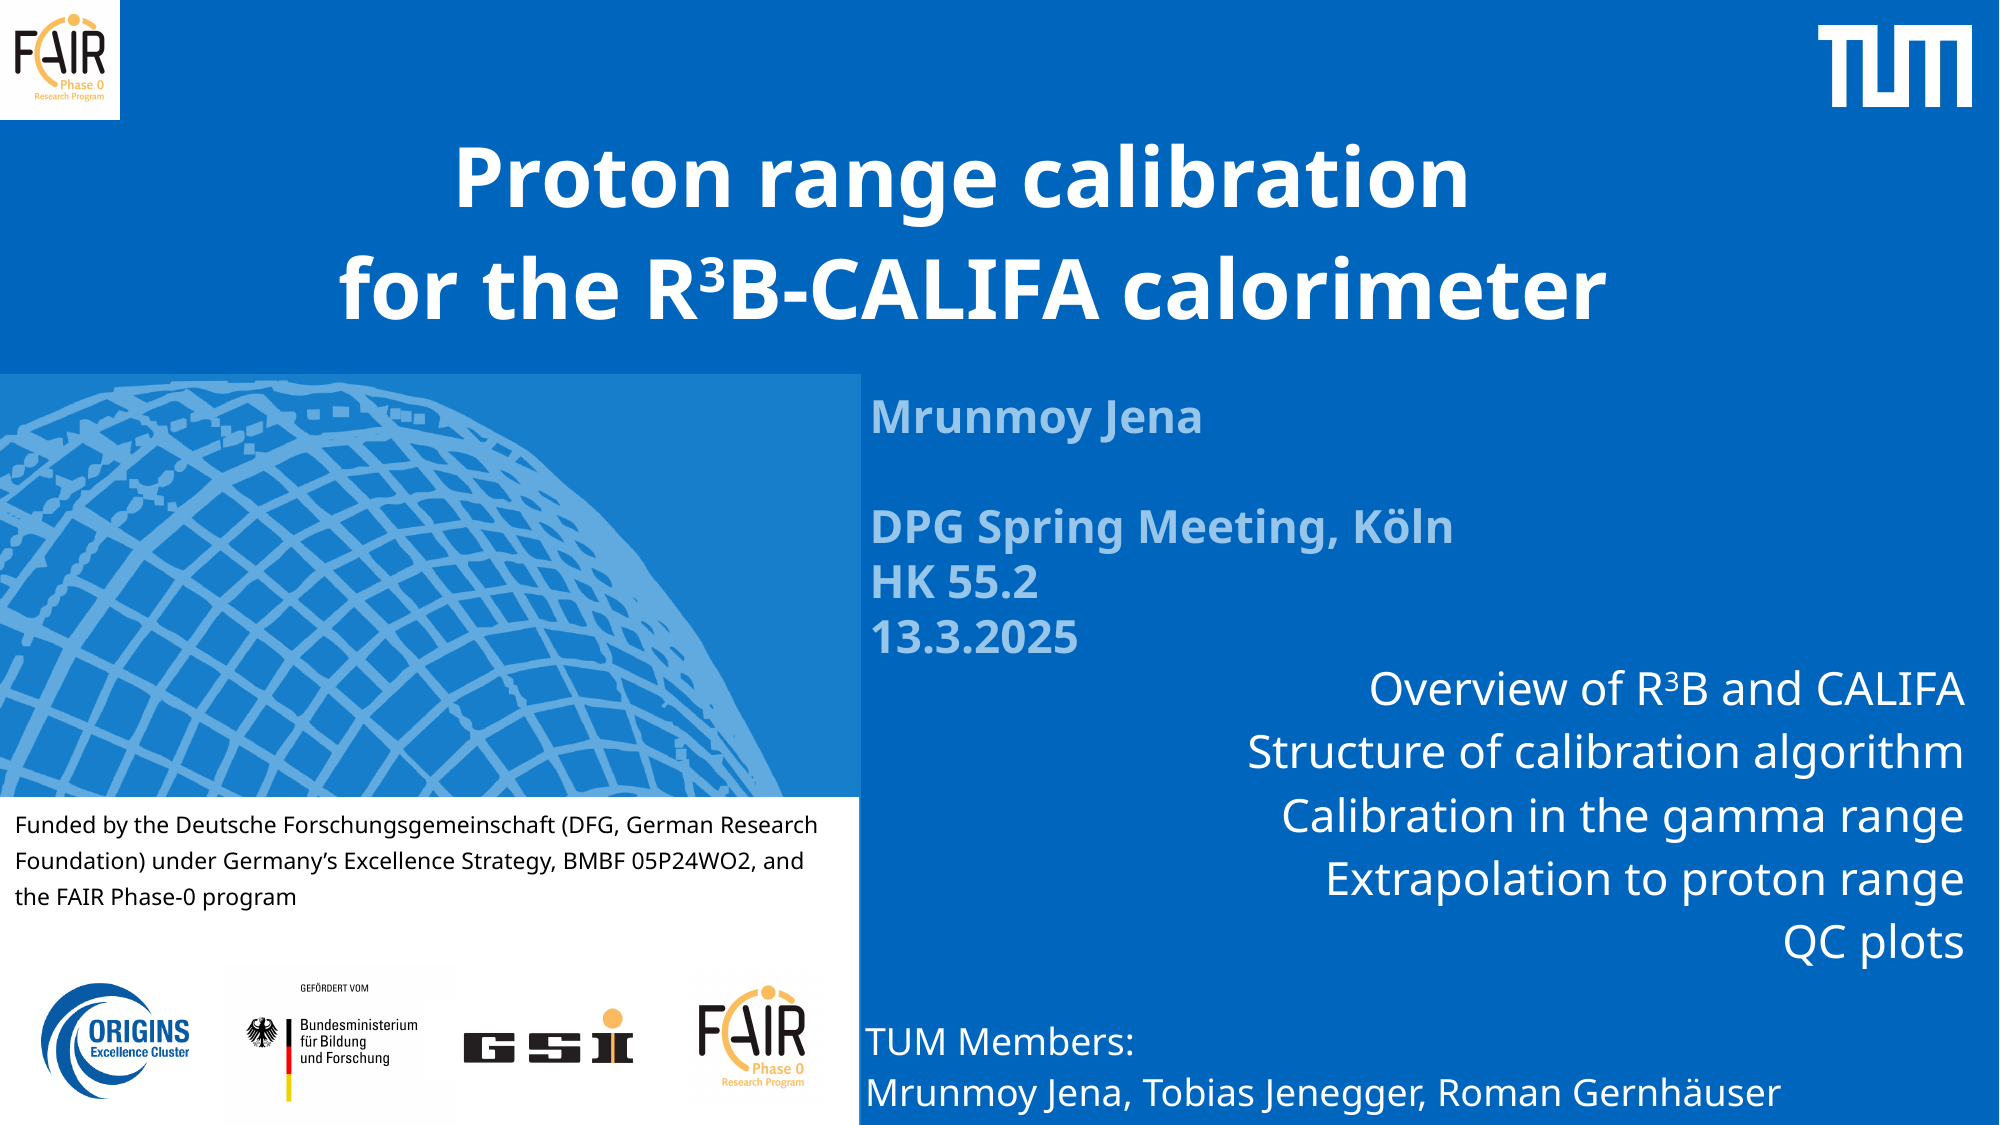

Proton range calibration
for the R3B-CALIFA calorimeter
Mrunmoy Jena
DPG Spring Meeting, Köln
HK 55.2
13.3.2025
Overview of R3B and CALIFA
Structure of calibration algorithm
Calibration in the gamma range
Extrapolation to proton range
QC plots
Funded by the Deutsche Forschungsgemeinschaft (DFG, German Research Foundation) under Germany’s Excellence Strategy, BMBF 05P24WO2, and the FAIR Phase-0 program
Physics with R3B
CALIFA – Design
TUM Members:
Mrunmoy Jena, Tobias Jenegger, Roman Gernhäuser